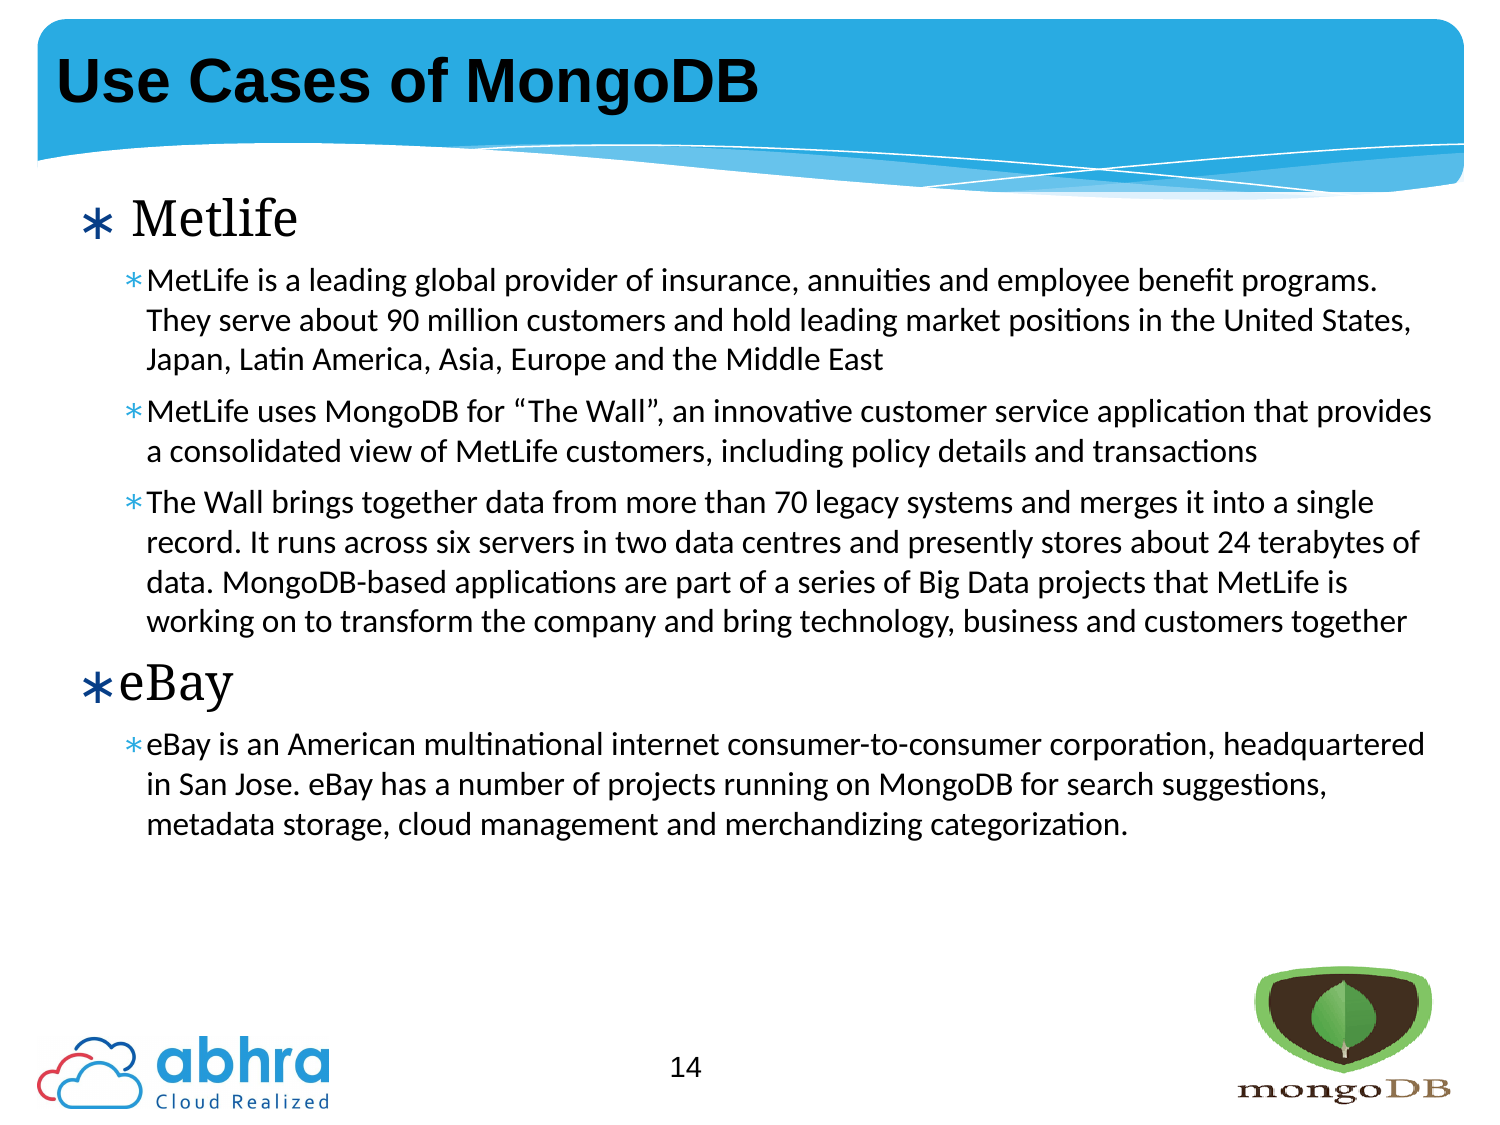

Use Cases of MongoDB
# Metlife
MetLife is a leading global provider of insurance, annuities and employee benefit programs. They serve about 90 million customers and hold leading market positions in the United States, Japan, Latin America, Asia, Europe and the Middle East
MetLife uses MongoDB for “The Wall”, an innovative customer service application that provides a consolidated view of MetLife customers, including policy details and transactions
The Wall brings together data from more than 70 legacy systems and merges it into a single record. It runs across six servers in two data centres and presently stores about 24 terabytes of data. MongoDB-based applications are part of a series of Big Data projects that MetLife is working on to transform the company and bring technology, business and customers together
eBay
eBay is an American multinational internet consumer-to-consumer corporation, headquartered in San Jose. eBay has a number of projects running on MongoDB for search suggestions, metadata storage, cloud management and merchandizing categorization.
8/3/16